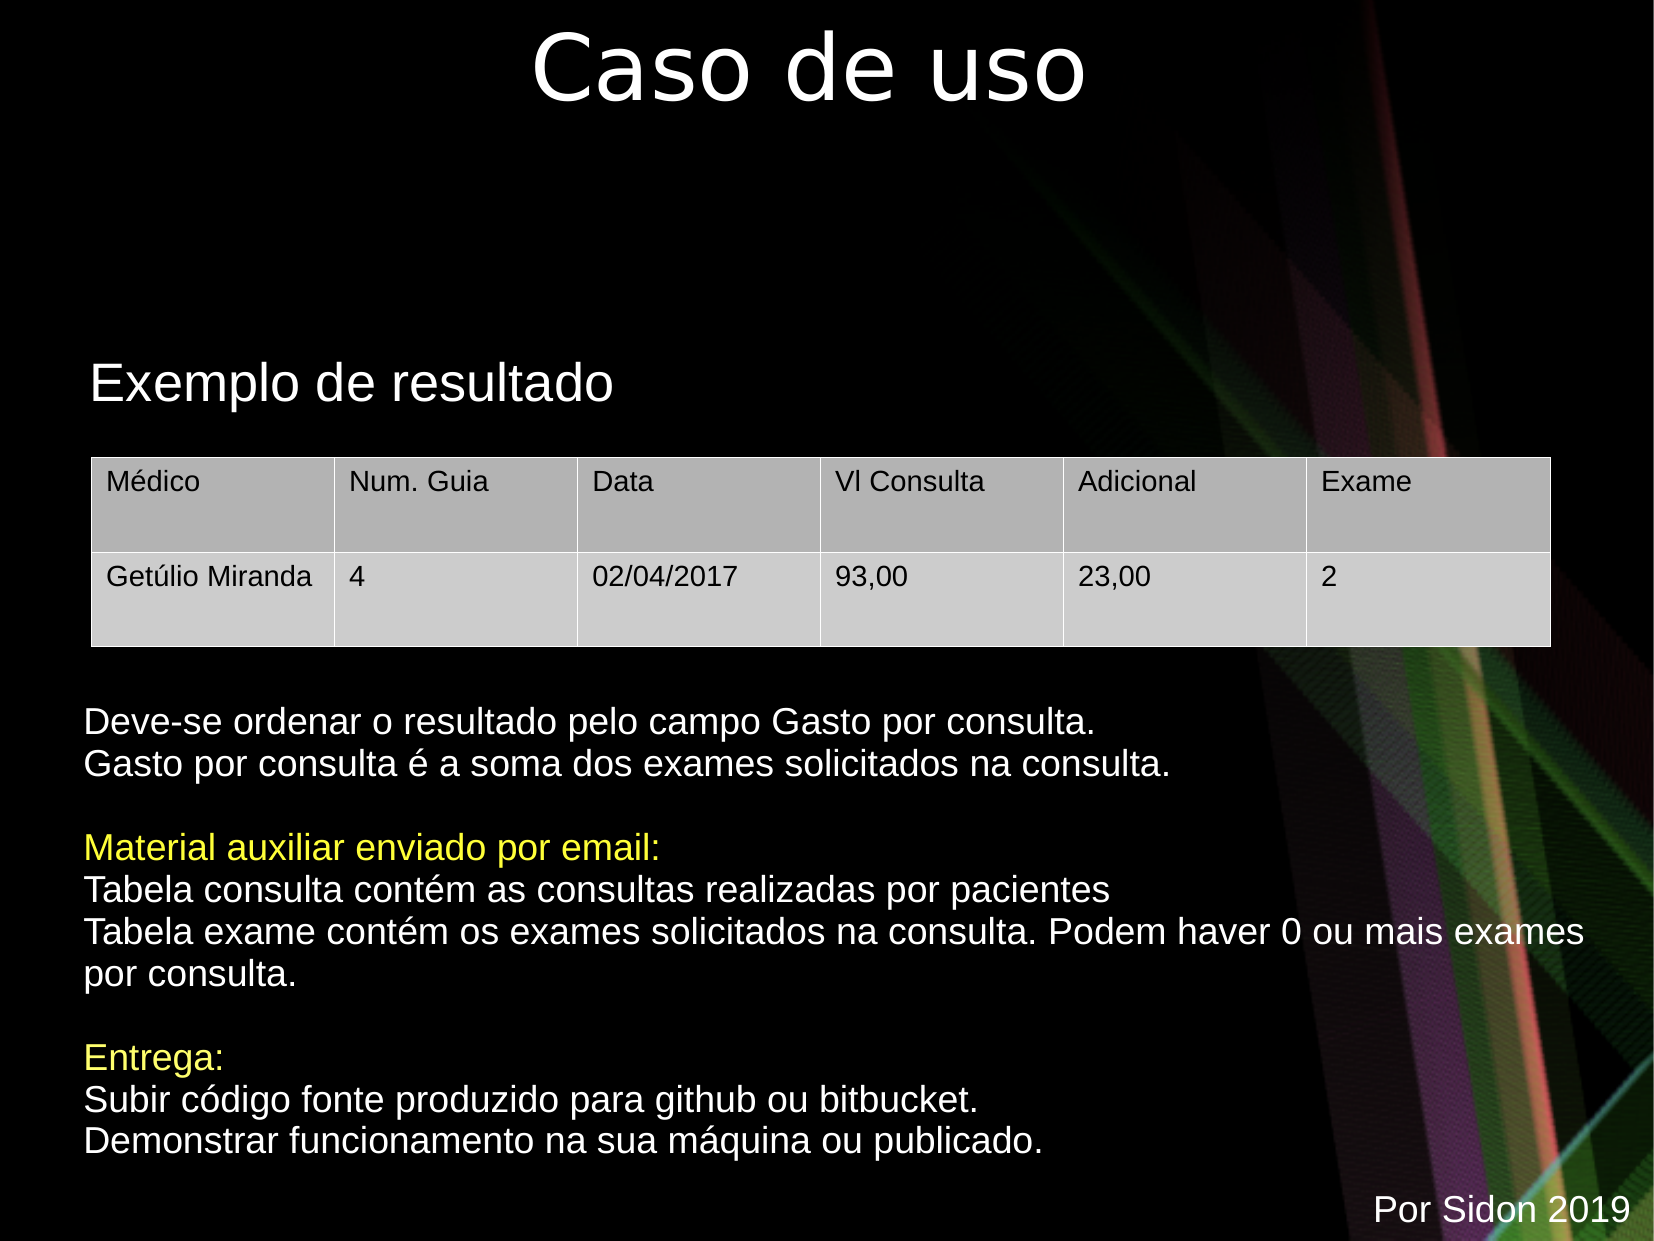

# Caso de uso
Exemplo de resultado
| Médico | Num. Guia | Data | Vl Consulta | Adicional | Exame |
| --- | --- | --- | --- | --- | --- |
| Getúlio Miranda | 4 | 02/04/2017 | 93,00 | 23,00 | 2 |
Deve-se ordenar o resultado pelo campo ​Gasto por consulta.
Gasto por consulta​​ é a soma dos exames solicitados na consulta.
Material auxiliar enviado por email:
Tabela ​consulta ​contém as consultas realizadas por pacientes
Tabela ​exame ​contém os exames solicitados na consulta. Podem haver 0 ou mais exames
por consulta.
Entrega:
Subir código fonte produzido para github ou bitbucket.
Demonstrar funcionamento na sua máquina ou publicado.
Por Sidon 2019